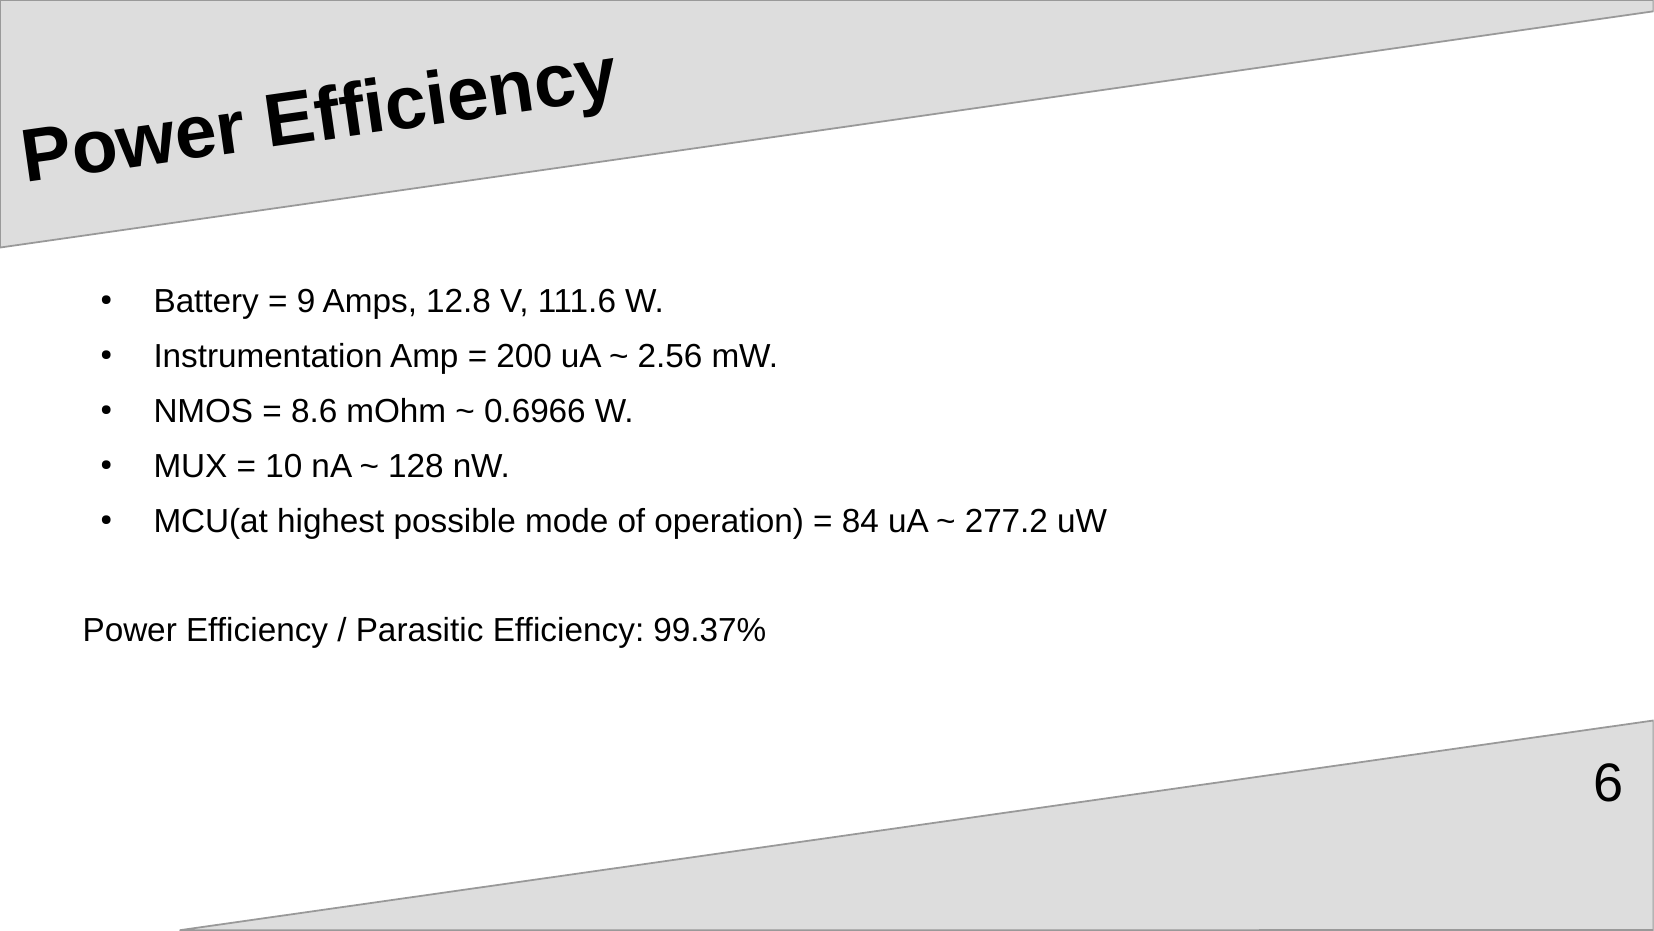

# Power Efficiency
Battery = 9 Amps, 12.8 V, 111.6 W.
Instrumentation Amp = 200 uA ~ 2.56 mW.
NMOS = 8.6 mOhm ~ 0.6966 W.
MUX = 10 nA ~ 128 nW.
MCU(at highest possible mode of operation) = 84 uA ~ 277.2 uW
Power Efficiency / Parasitic Efficiency: 99.37%
6